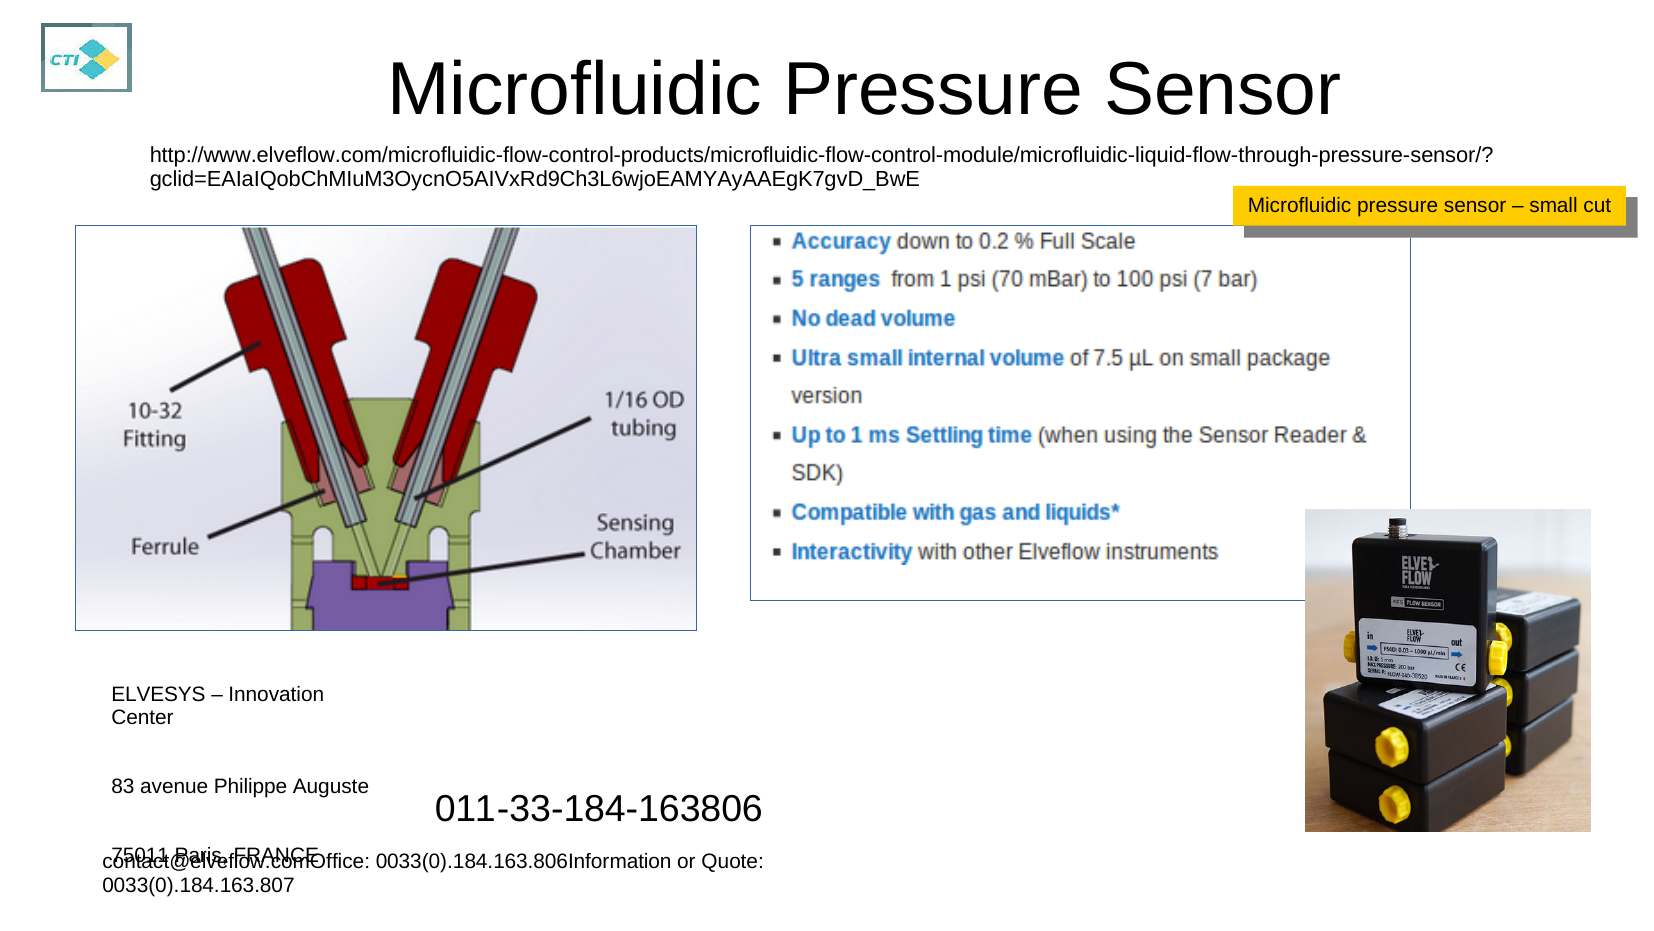

Microfluidic Pressure Sensor
http://www.elveflow.com/microfluidic-flow-control-products/microfluidic-flow-control-module/microfluidic-liquid-flow-through-pressure-sensor/?gclid=EAIaIQobChMIuM3OycnO5AIVxRd9Ch3L6wjoEAMYAyAAEgK7gvD_BwE
Microfluidic pressure sensor – small cut
ELVESYS – Innovation Center
83 avenue Philippe Auguste
75011 Paris, FRANCE
011-33-184-163806
contact@elveflow.comOffice: 0033(0).184.163.806Information or Quote: 0033(0).184.163.807